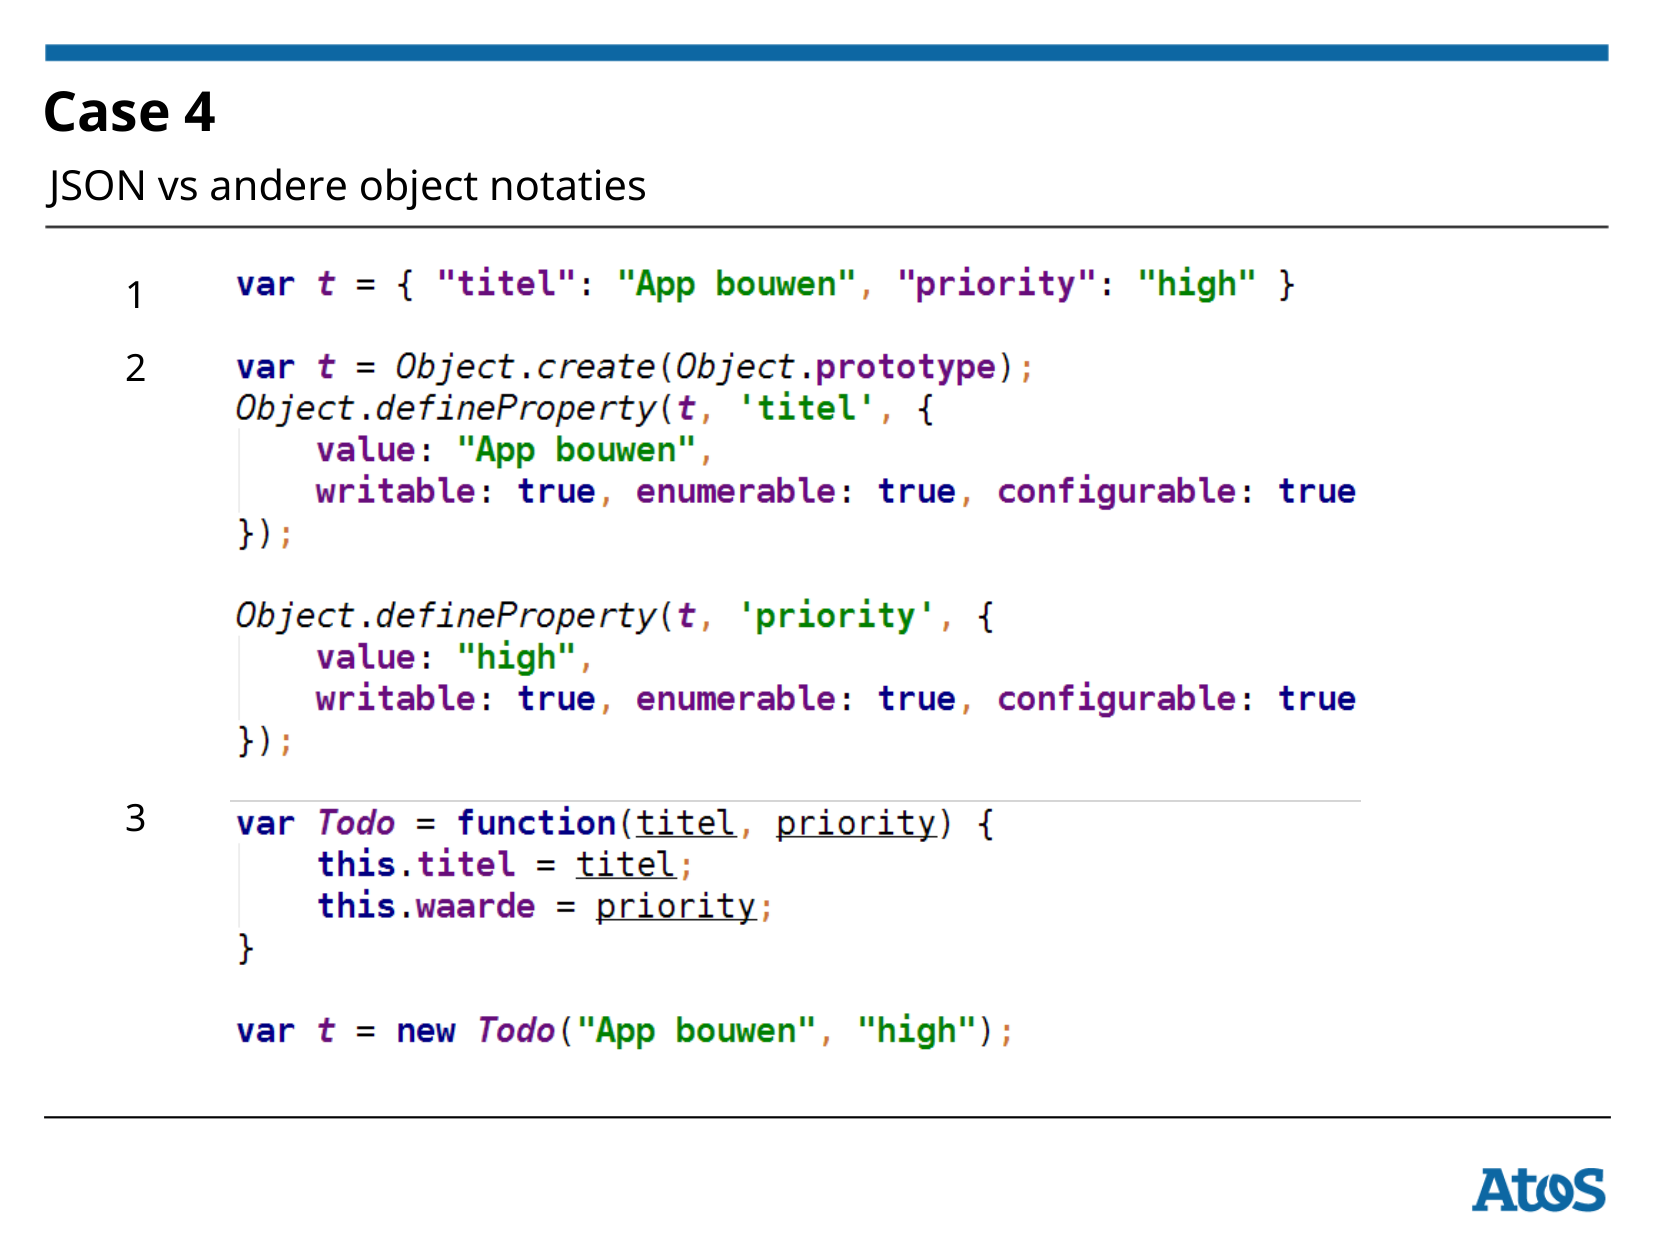

# Case 4
JSON vs andere object notaties
1
2
3